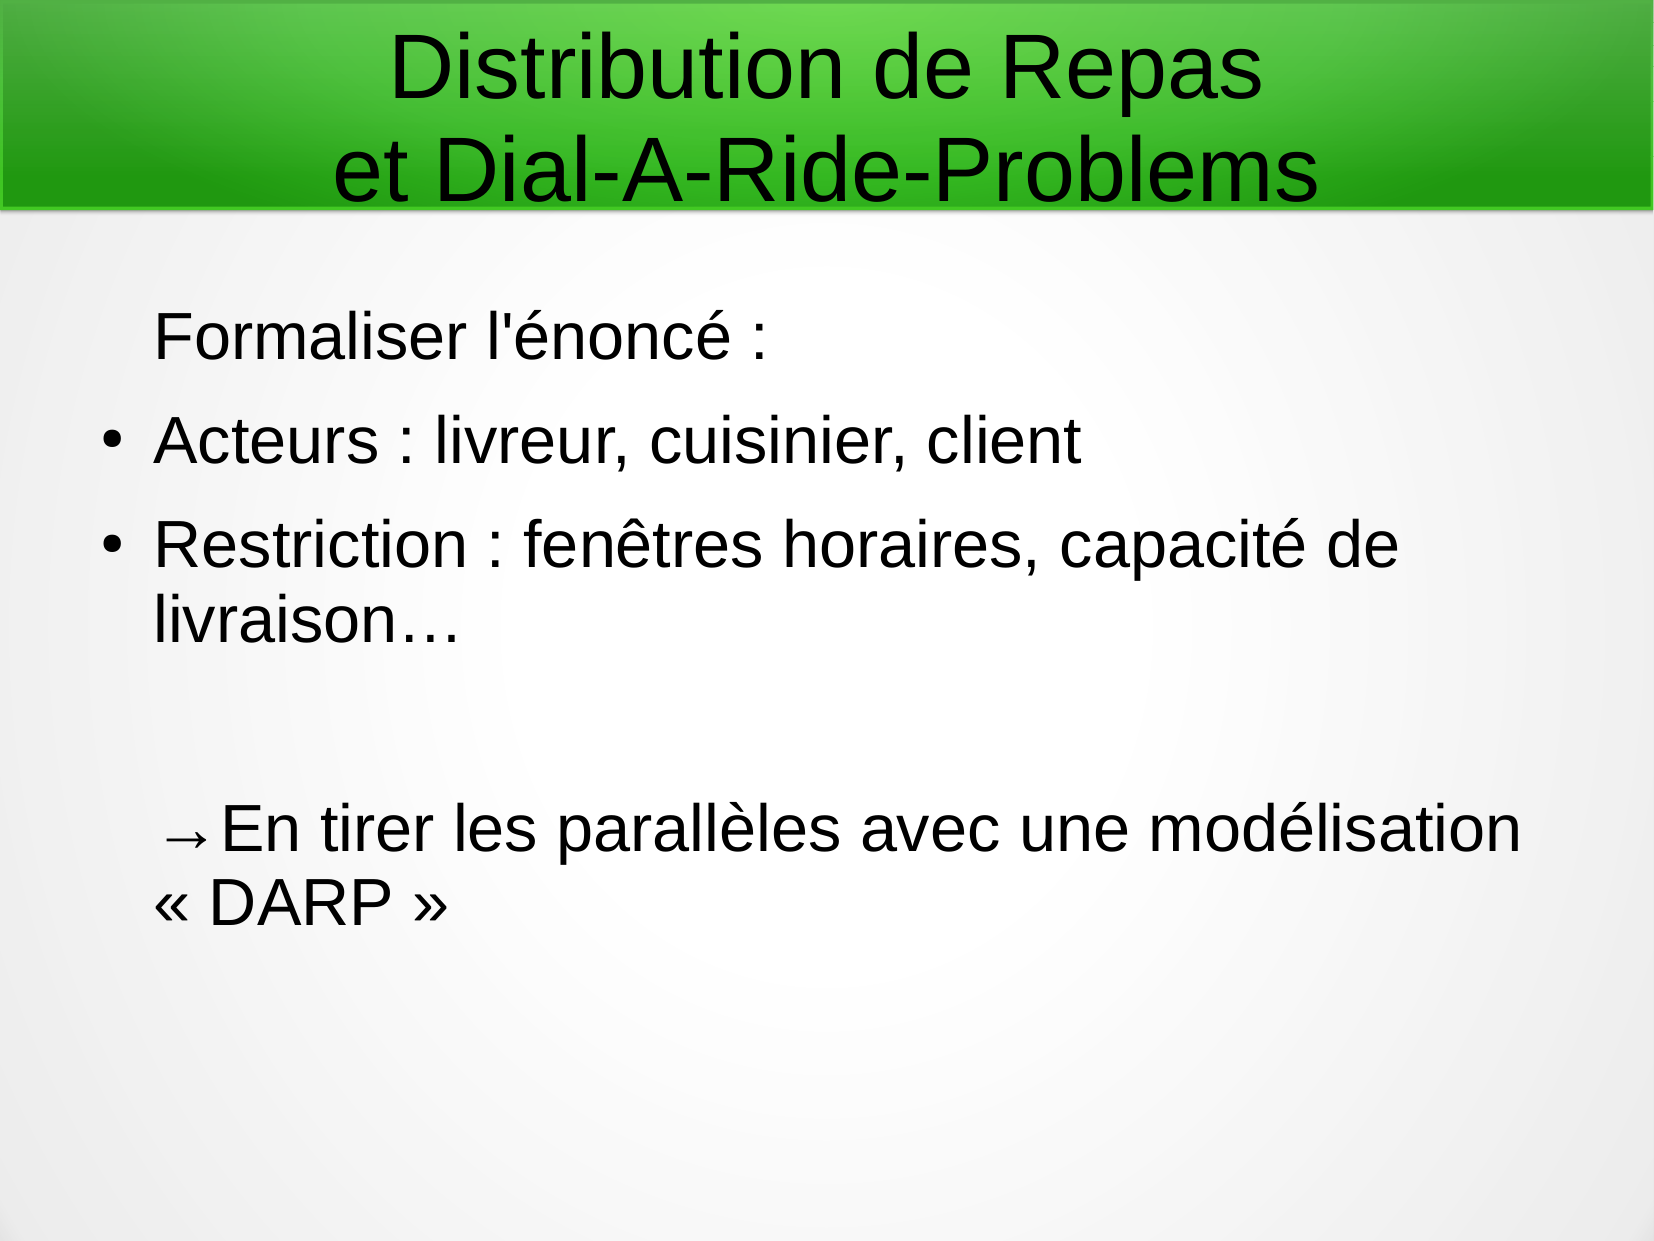

# Distribution de Repas et Dial-A-Ride-Problems
Formaliser l'énoncé :
Acteurs : livreur, cuisinier, client
Restriction : fenêtres horaires, capacité de livraison…
→En tirer les parallèles avec une modélisation « DARP »